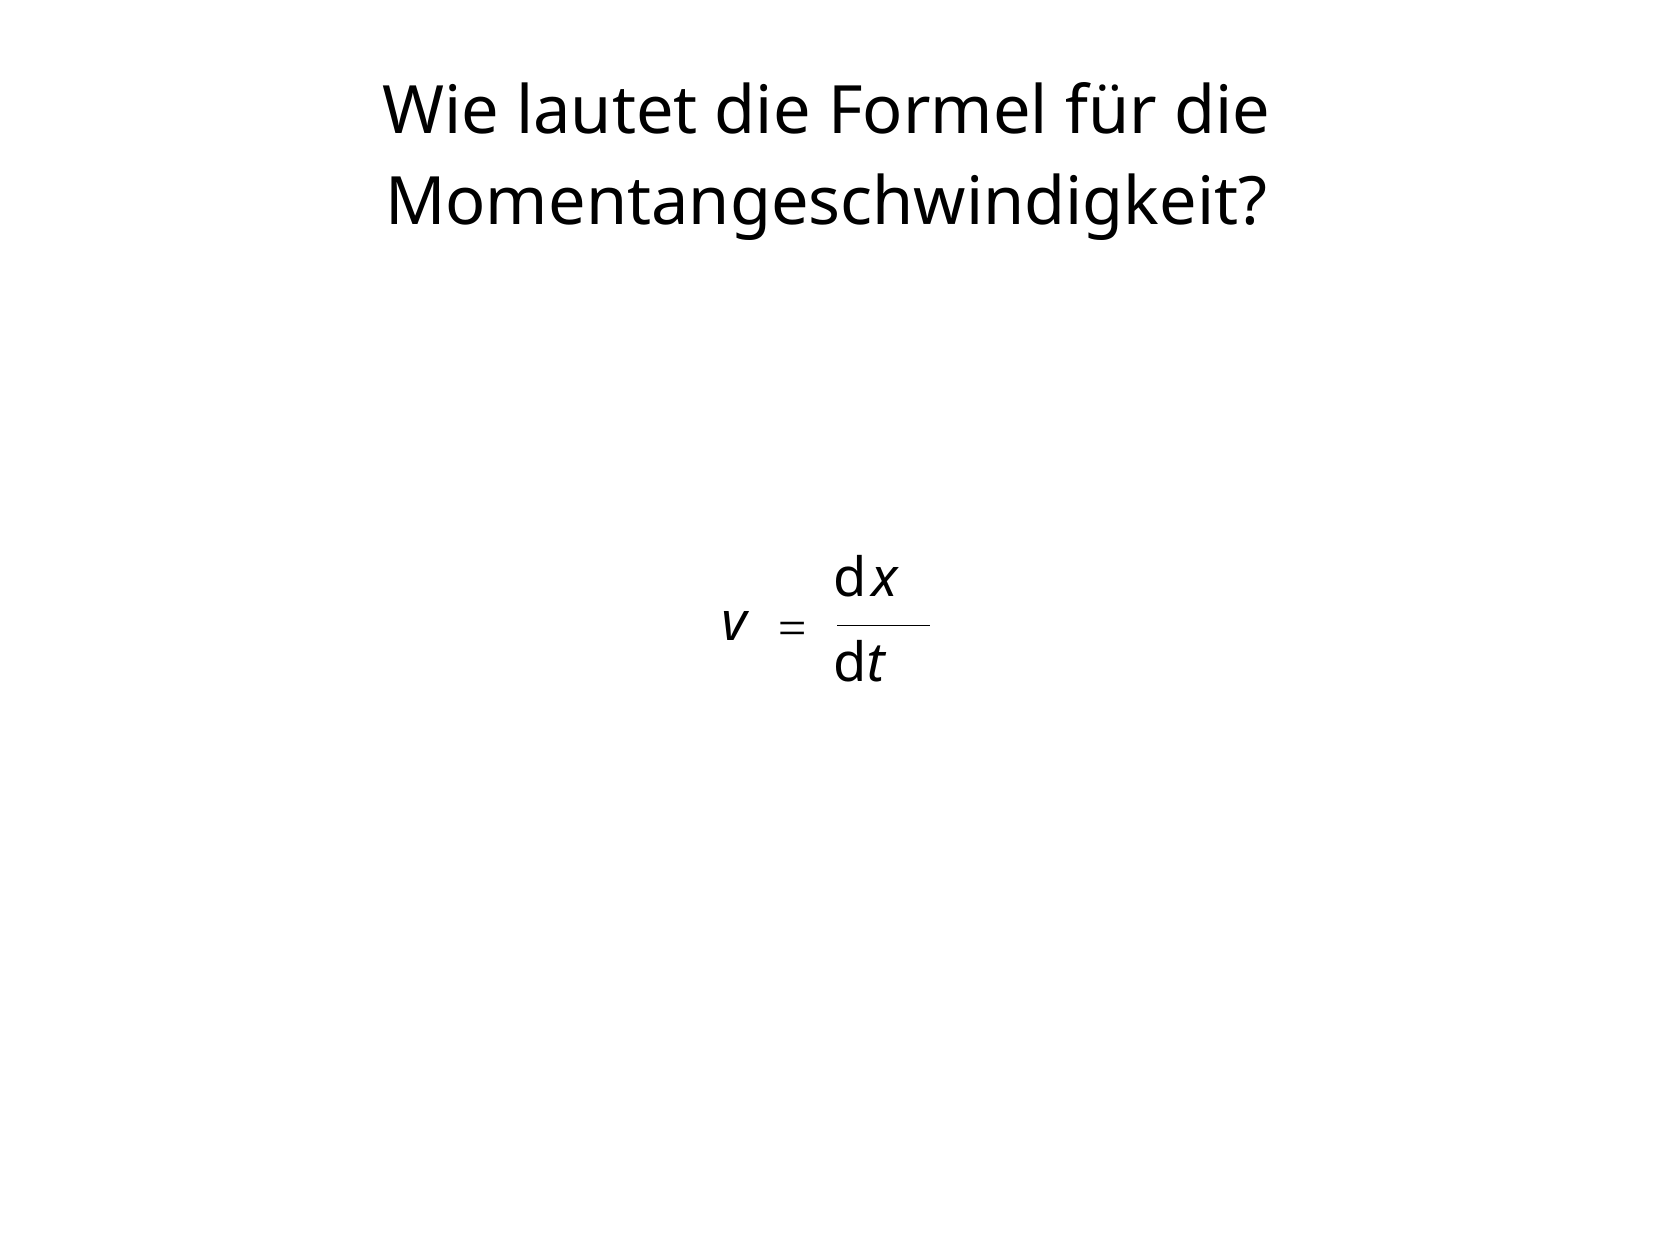

# Wie lautet die Formel für die Momentangeschwindigkeit?